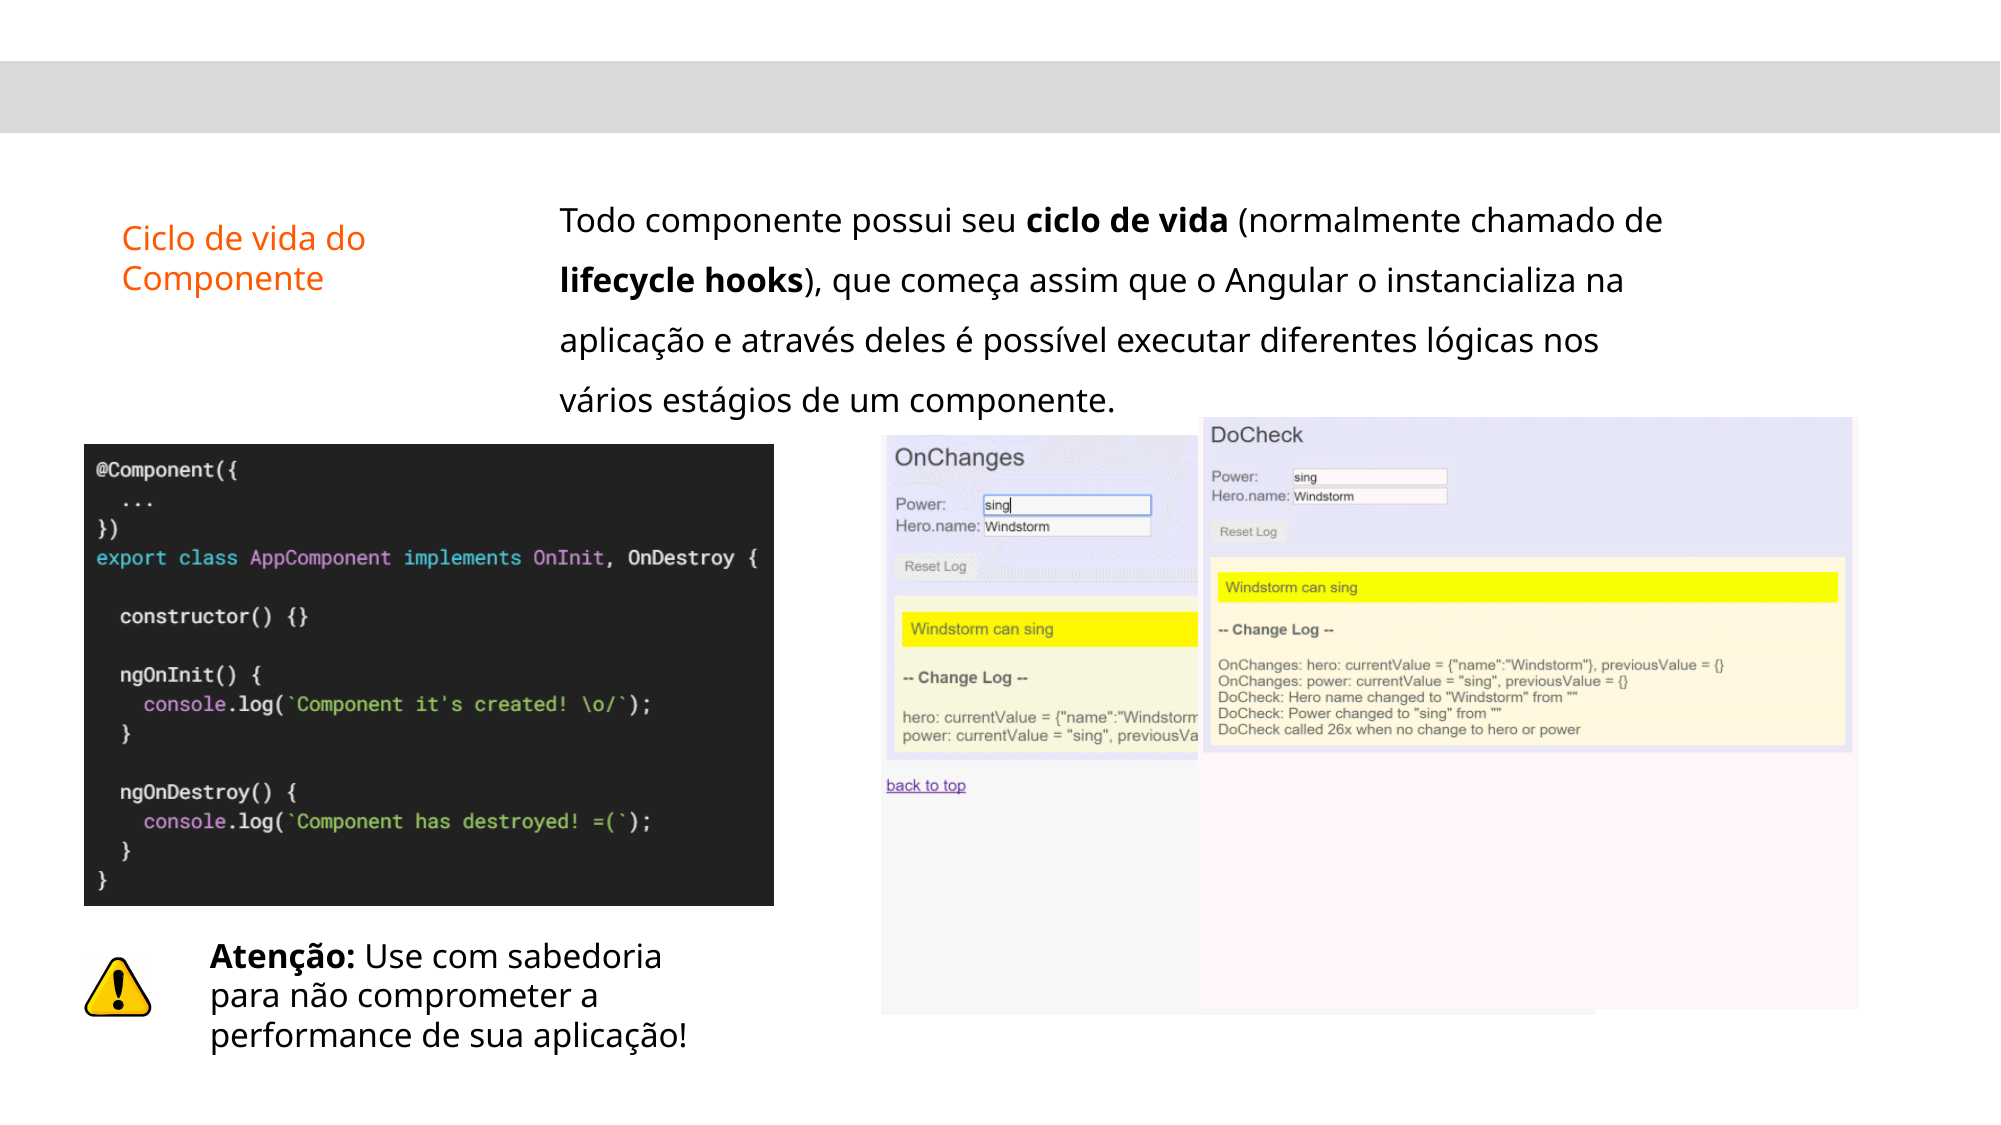

Todo componente possui seu ciclo de vida (normalmente chamado de lifecycle hooks), que começa assim que o Angular o instancializa na aplicação e através deles é possível executar diferentes lógicas nos vários estágios de um componente.
Ciclo de vida do
Componente
Atenção: Use com sabedoria para não comprometer a performance de sua aplicação!